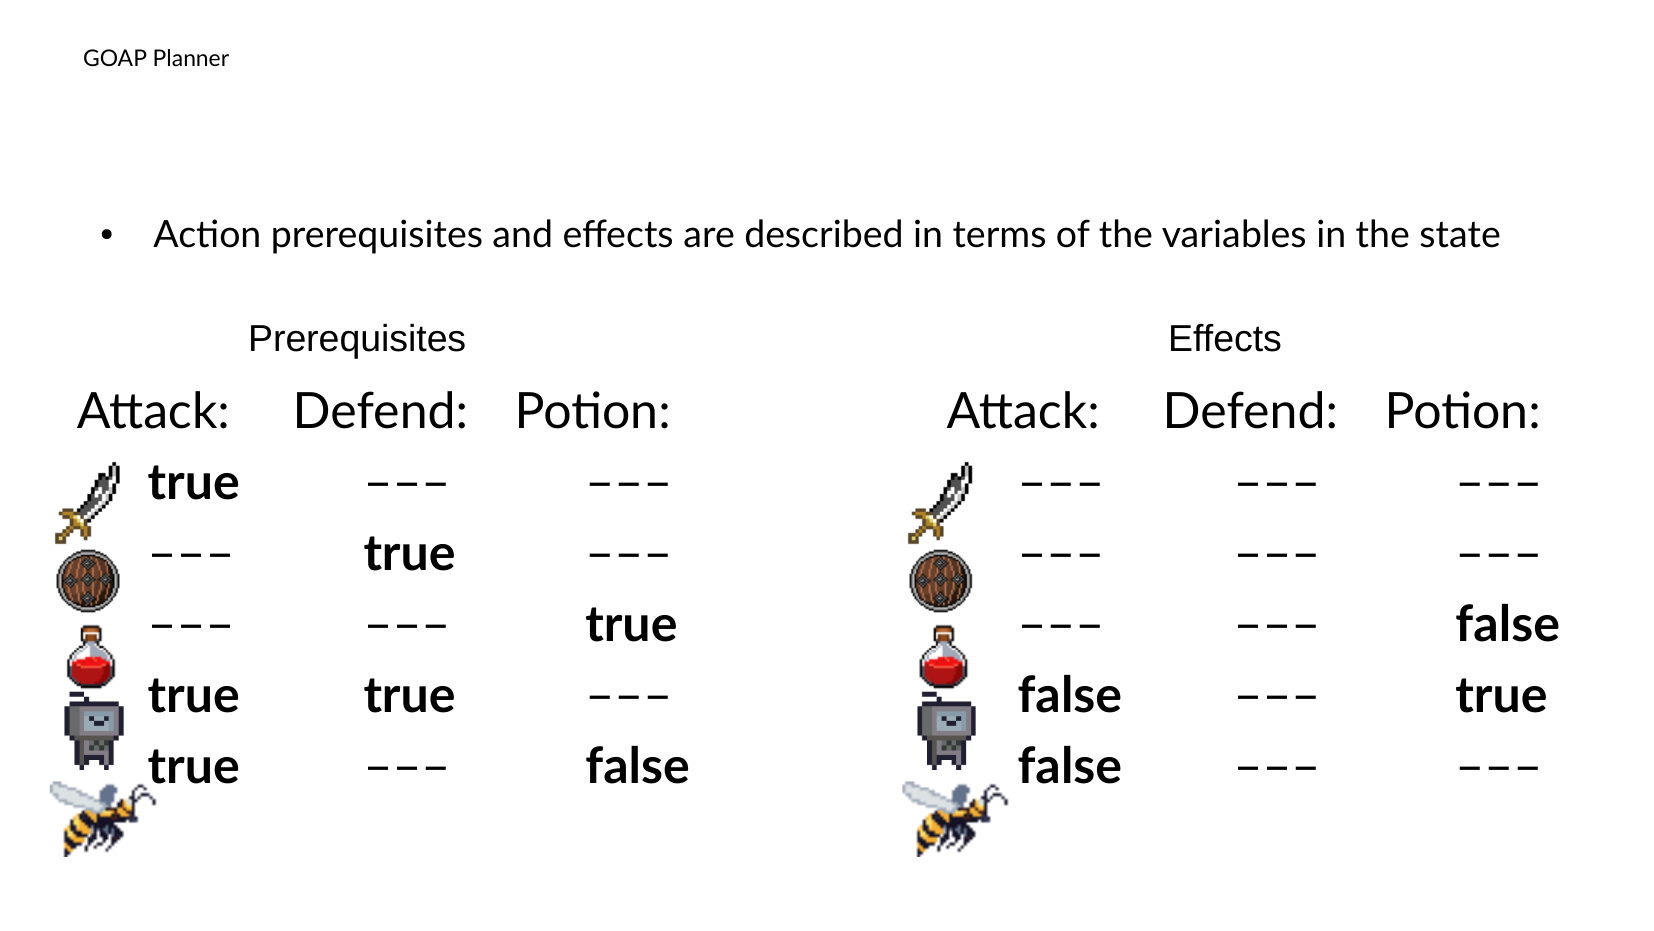

# GOAP Planner
Action prerequisites and effects are described in terms of the variables in the state
Prerequisites
Effects
Attack:
true
–––
–––
true
true
Defend:
–––
true
–––
true
–––
Attack:
–––
–––
–––
false
false
Defend:
–––
–––
–––
–––
–––
Potion:
–––
–––
true
–––
false
Potion:
–––
–––
false
true
–––